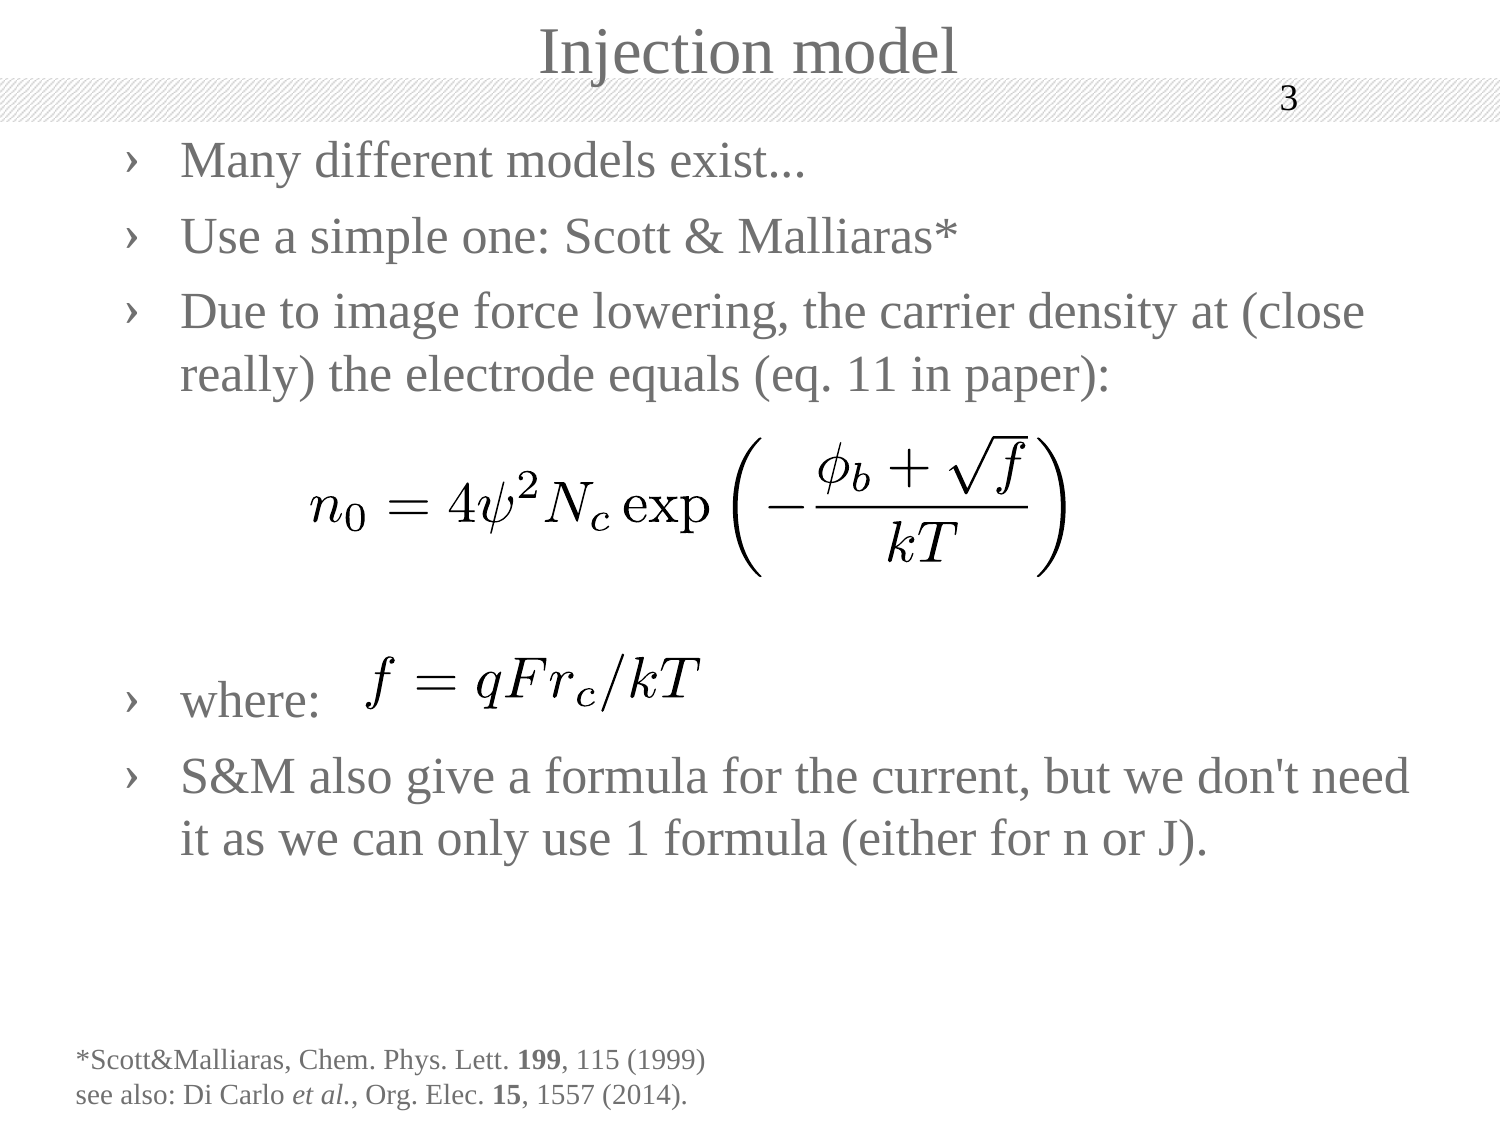

# Injection model
3
Many different models exist...
Use a simple one: Scott & Malliaras*
Due to image force lowering, the carrier density at (close really) the electrode equals (eq. 11 in paper):
where:
S&M also give a formula for the current, but we don't need it as we can only use 1 formula (either for n or J).
7-2-11
*Scott&Malliaras, Chem. Phys. Lett. 199, 115 (1999)
see also: Di Carlo et al., Org. Elec. 15, 1557 (2014).